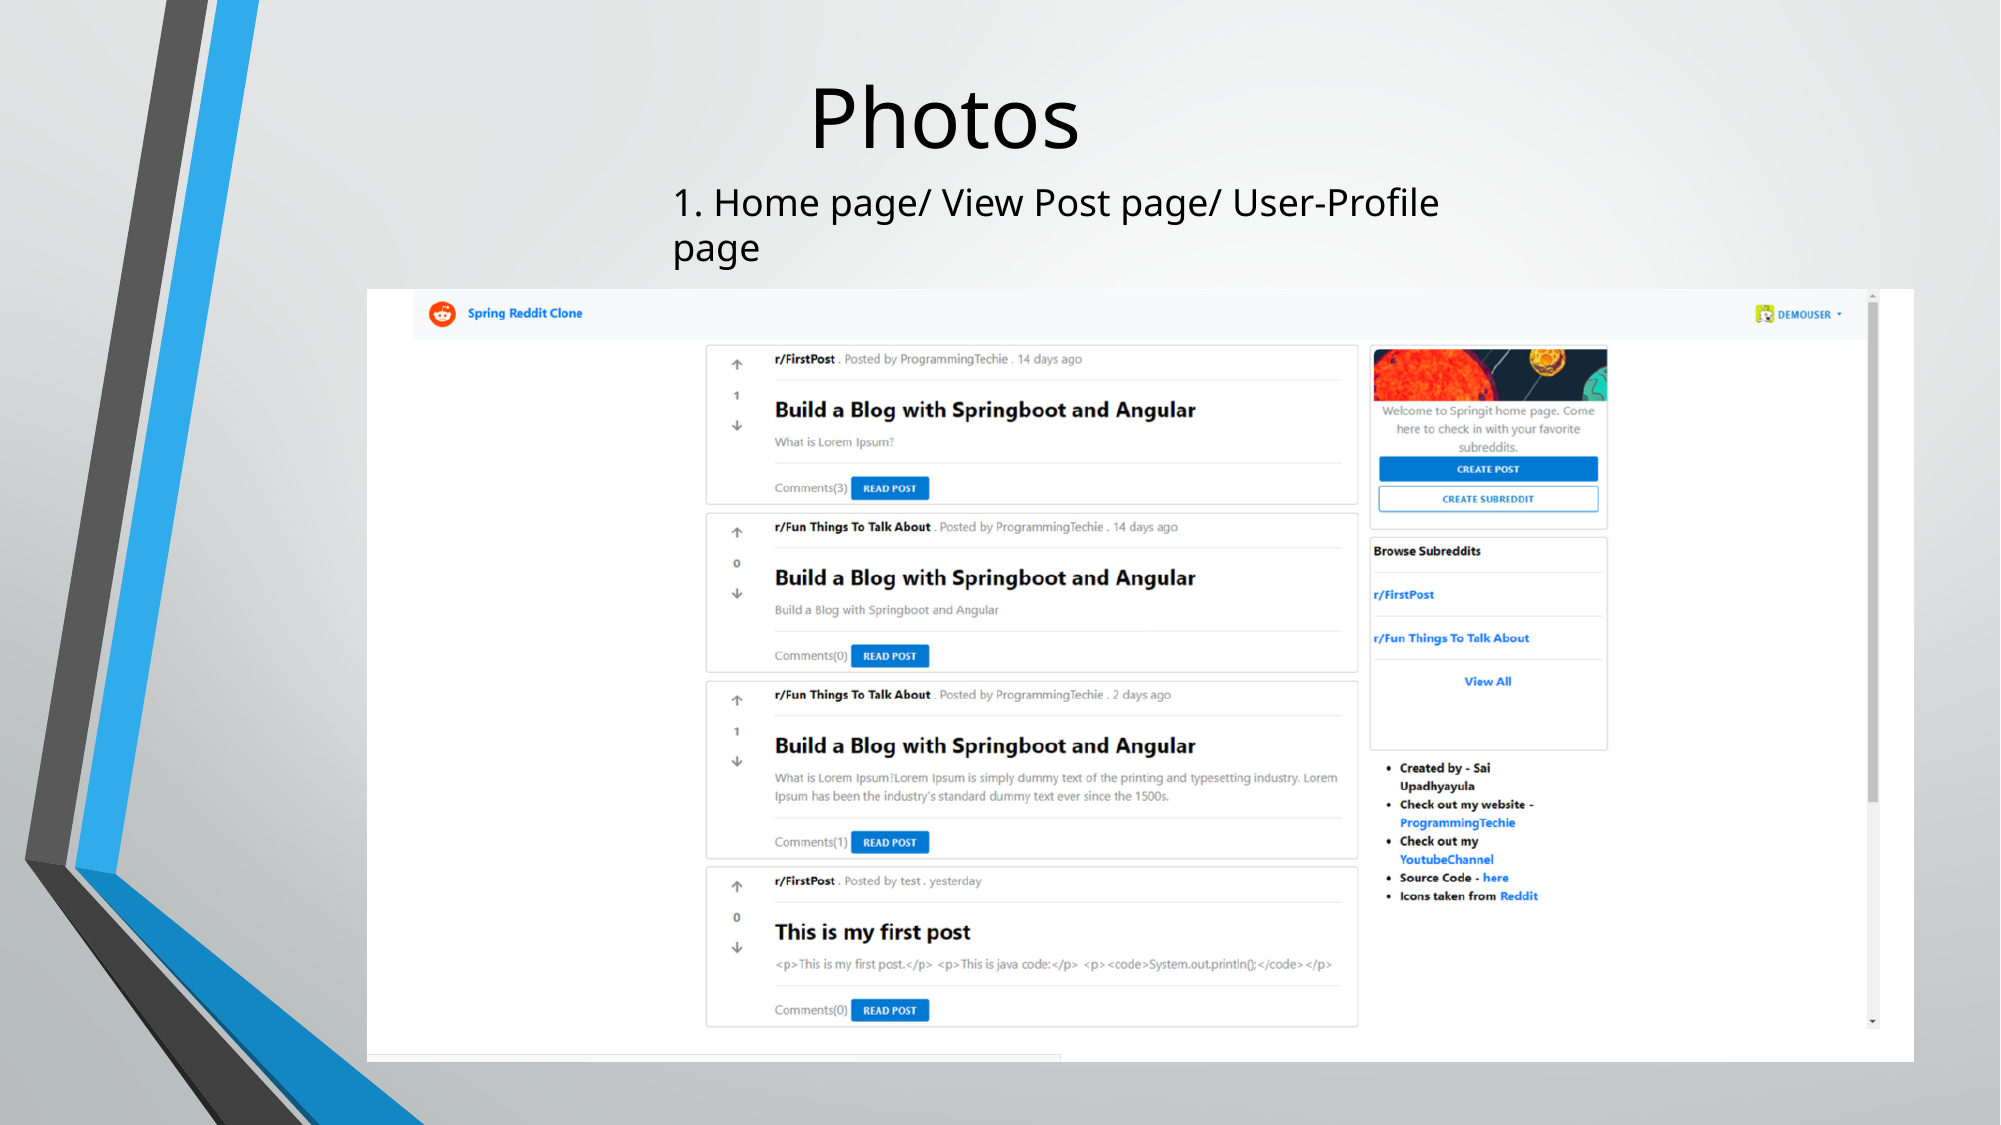

# Photos
1. Home page/ View Post page/ User-Profile page